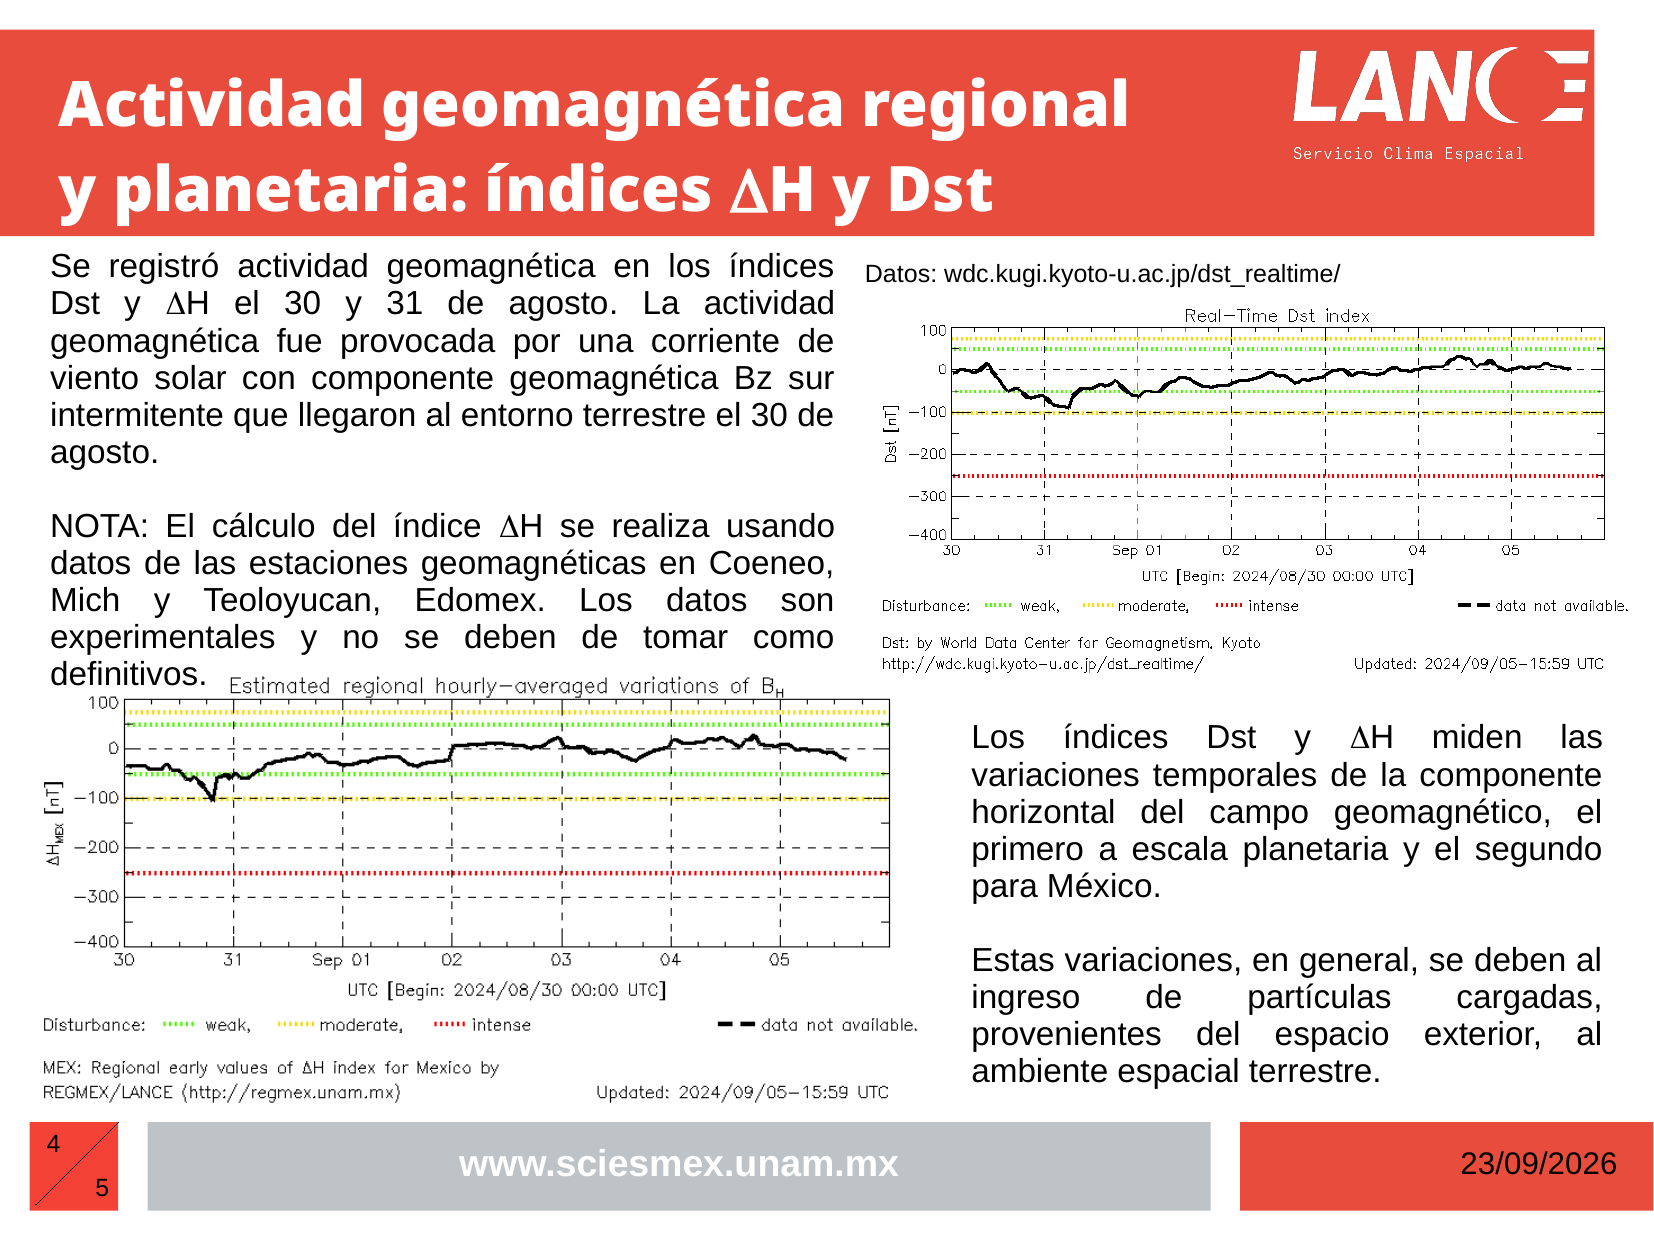

# Actividad geomagnética regional y planetaria: índices DH y Dst
Se registró actividad geomagnética en los índices Dst y DH el 30 y 31 de agosto. La actividad geomagnética fue provocada por una corriente de viento solar con componente geomagnética Bz sur intermitente que llegaron al entorno terrestre el 30 de agosto.
NOTA: El cálculo del índice DH se realiza usando datos de las estaciones geomagnéticas en Coeneo, Mich y Teoloyucan, Edomex. Los datos son experimentales y no se deben de tomar como definitivos.
Datos: wdc.kugi.kyoto-u.ac.jp/dst_realtime/
Los índices Dst y DH miden las variaciones temporales de la componente horizontal del campo geomagnético, el primero a escala planetaria y el segundo para México.
Estas variaciones, en general, se deben al ingreso de partículas cargadas, provenientes del espacio exterior, al ambiente espacial terrestre.
www.sciesmex.unam.mx
5